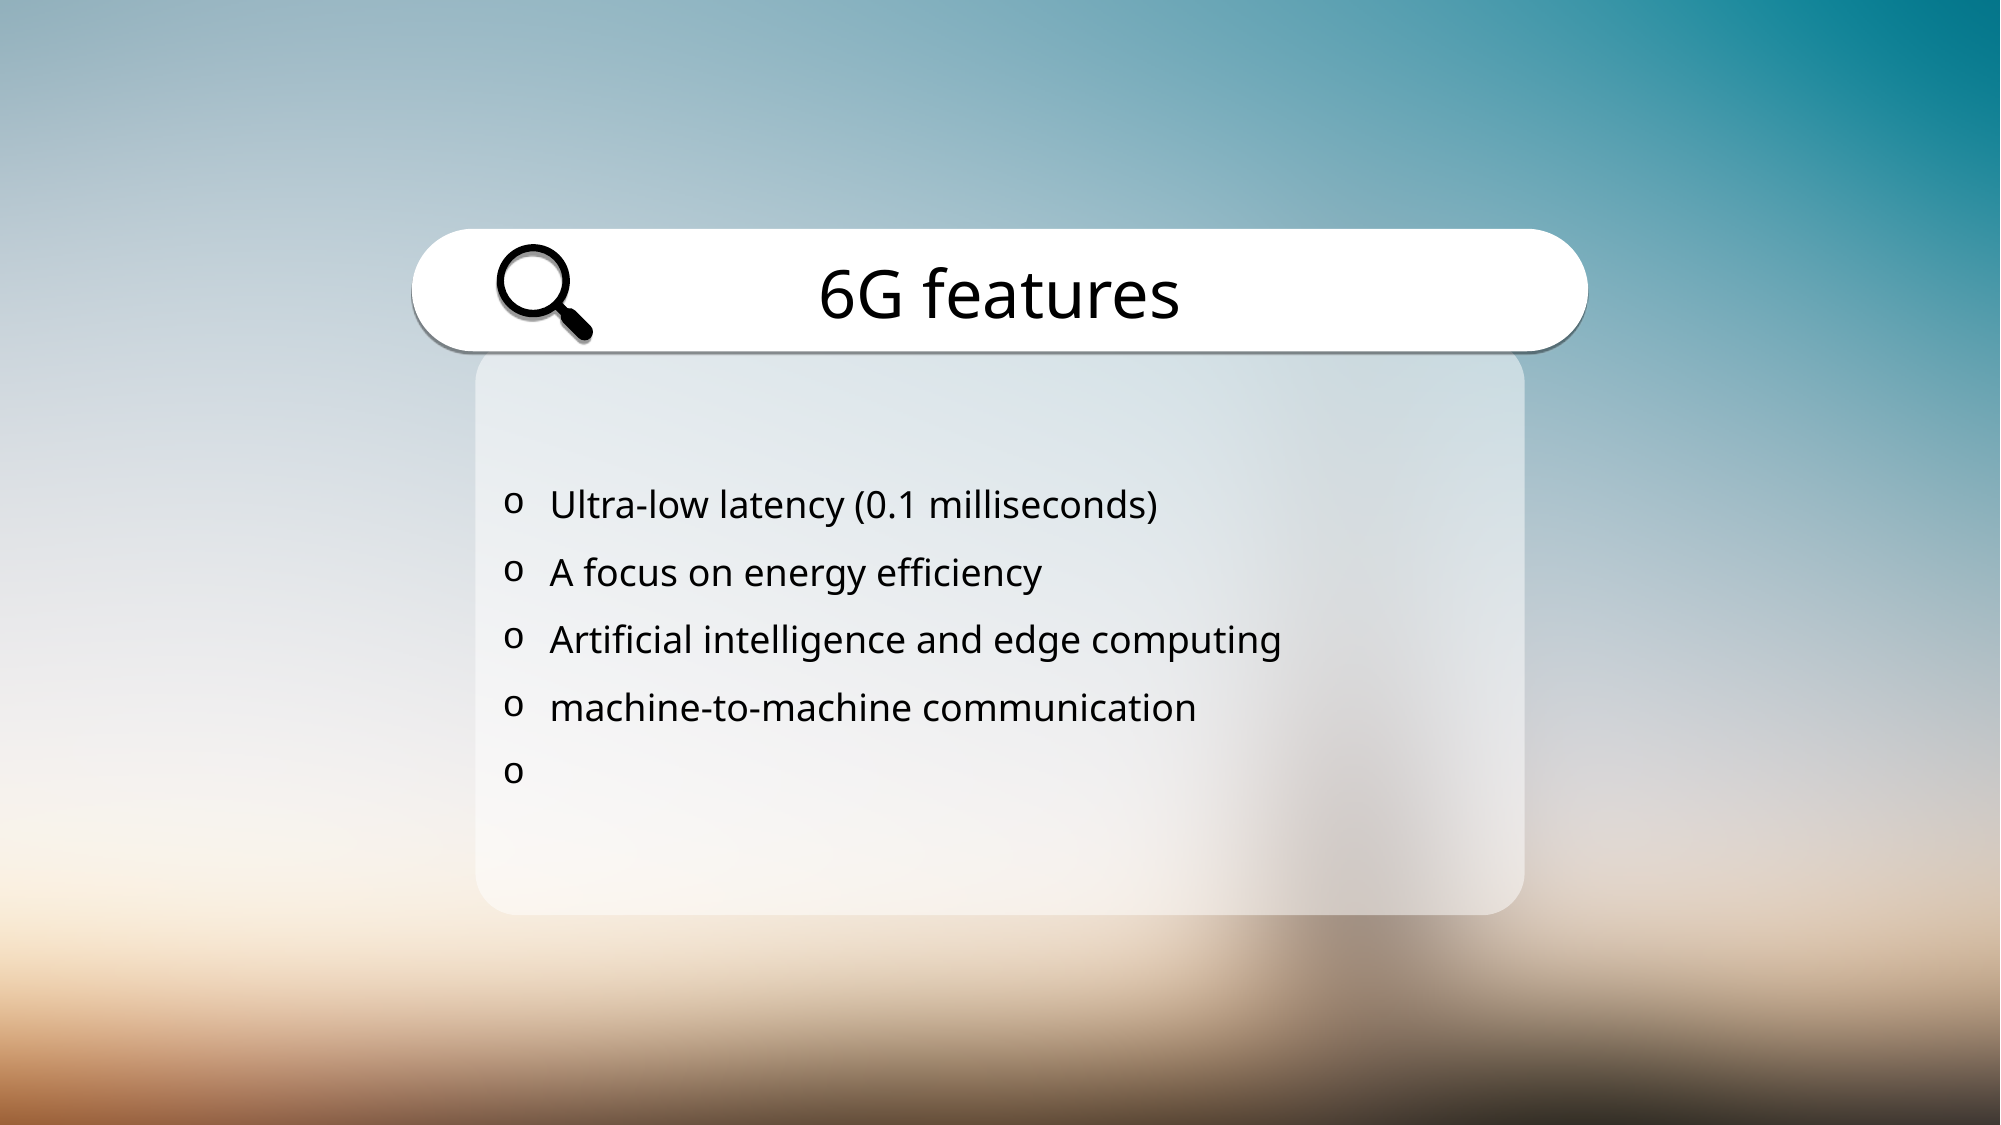

6G features
Ultra-low latency (0.1 milliseconds)
A focus on energy efficiency
Artificial intelligence and edge computing
machine-to-machine communication